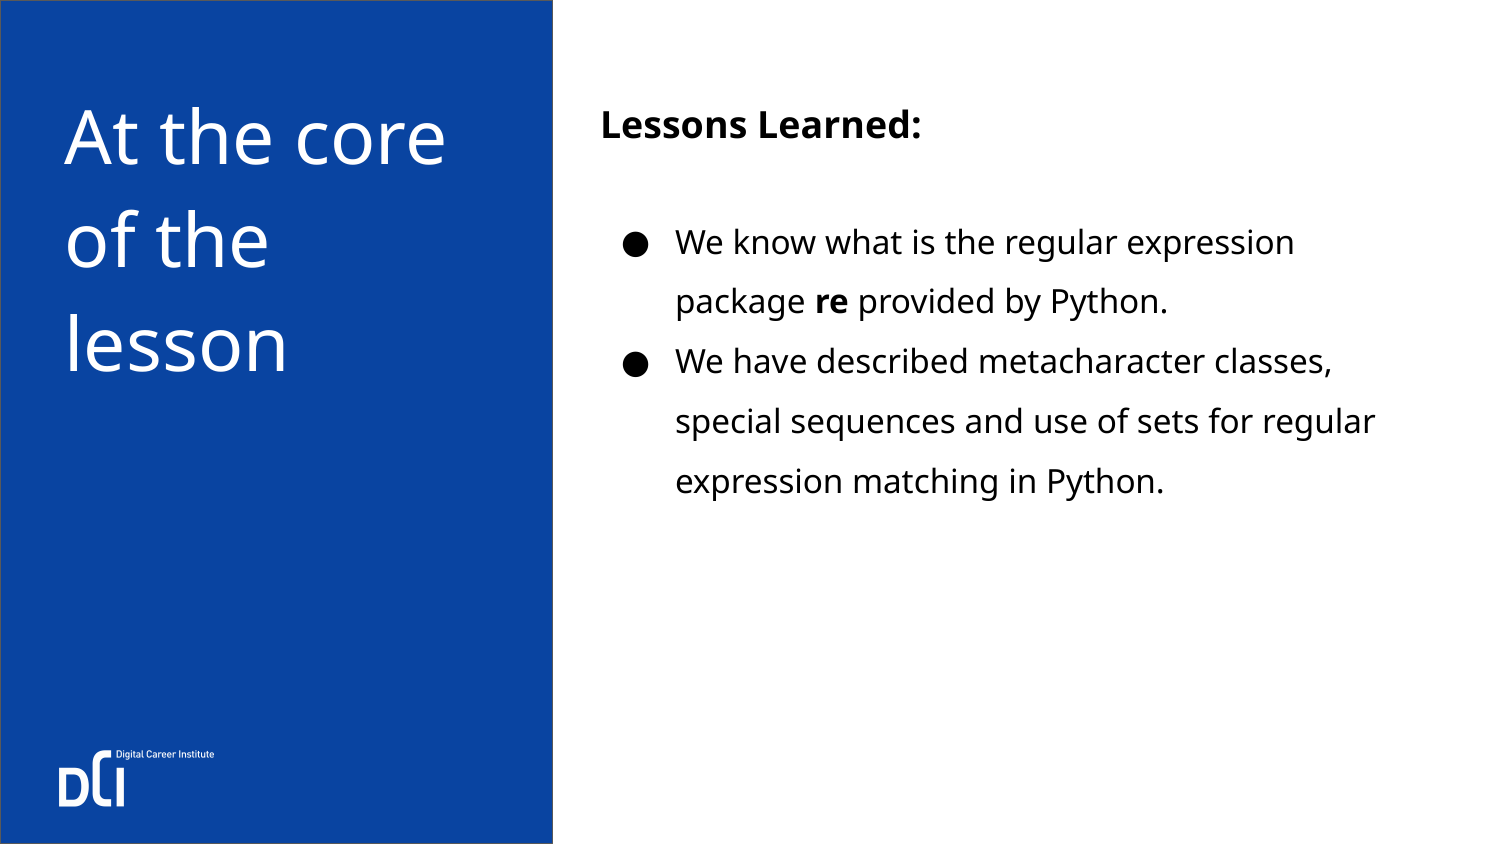

At the core of the lesson
# Lessons Learned:
We know what is the regular expression package re provided by Python.
We have described metacharacter classes, special sequences and use of sets for regular expression matching in Python.